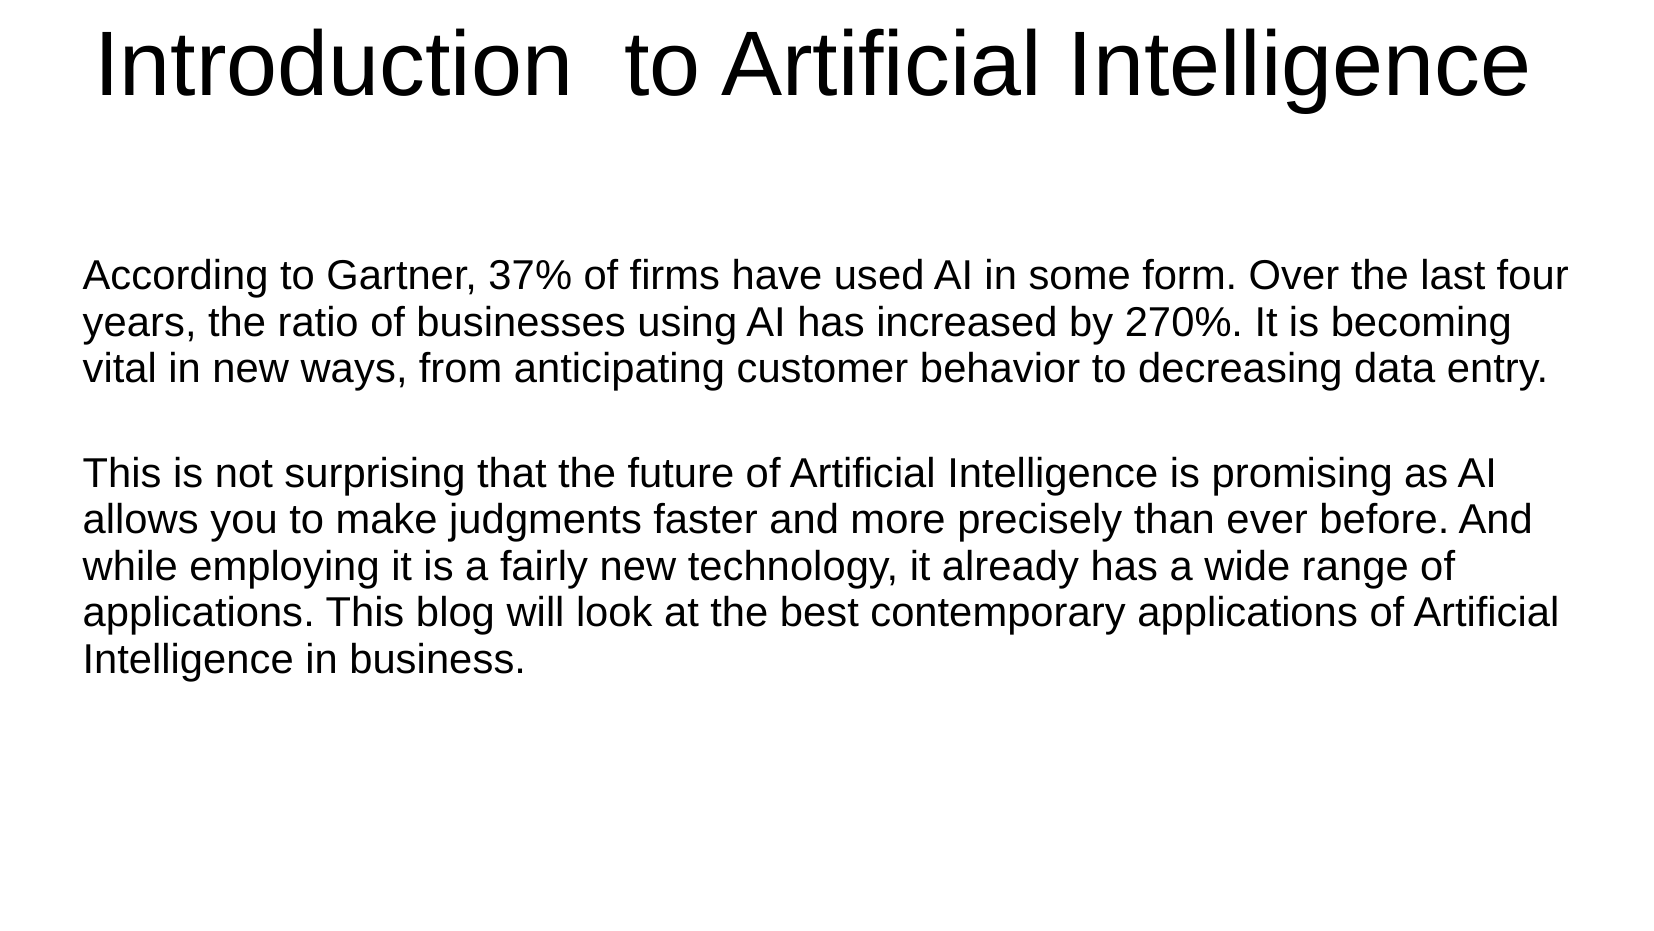

# Introduction to Artificial Intelligence
According to Gartner, 37% of firms have used AI in some form. Over the last four years, the ratio of businesses using AI has increased by 270%. It is becoming vital in new ways, from anticipating customer behavior to decreasing data entry.
This is not surprising that the future of Artificial Intelligence is promising as AI allows you to make judgments faster and more precisely than ever before. And while employing it is a fairly new technology, it already has a wide range of applications. This blog will look at the best contemporary applications of Artificial Intelligence in business.